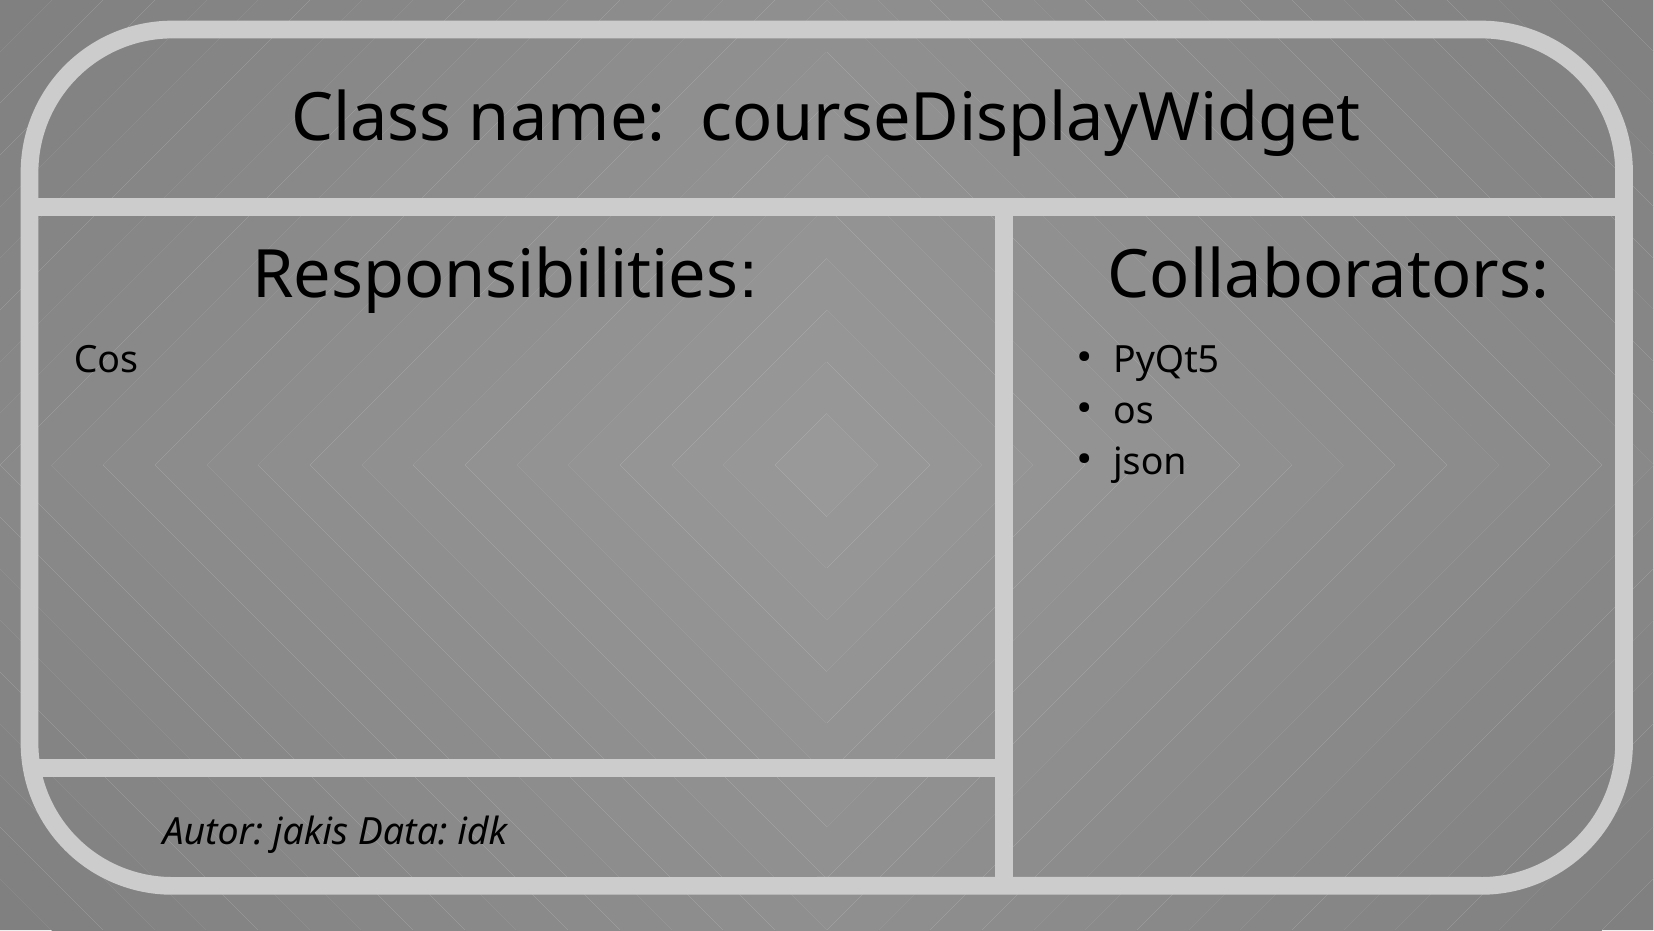

# Class name: courseDisplayWidget
Responsibilities:
Collaborators:
Cos
PyQt5
os
json
Autor: jakis Data: idk